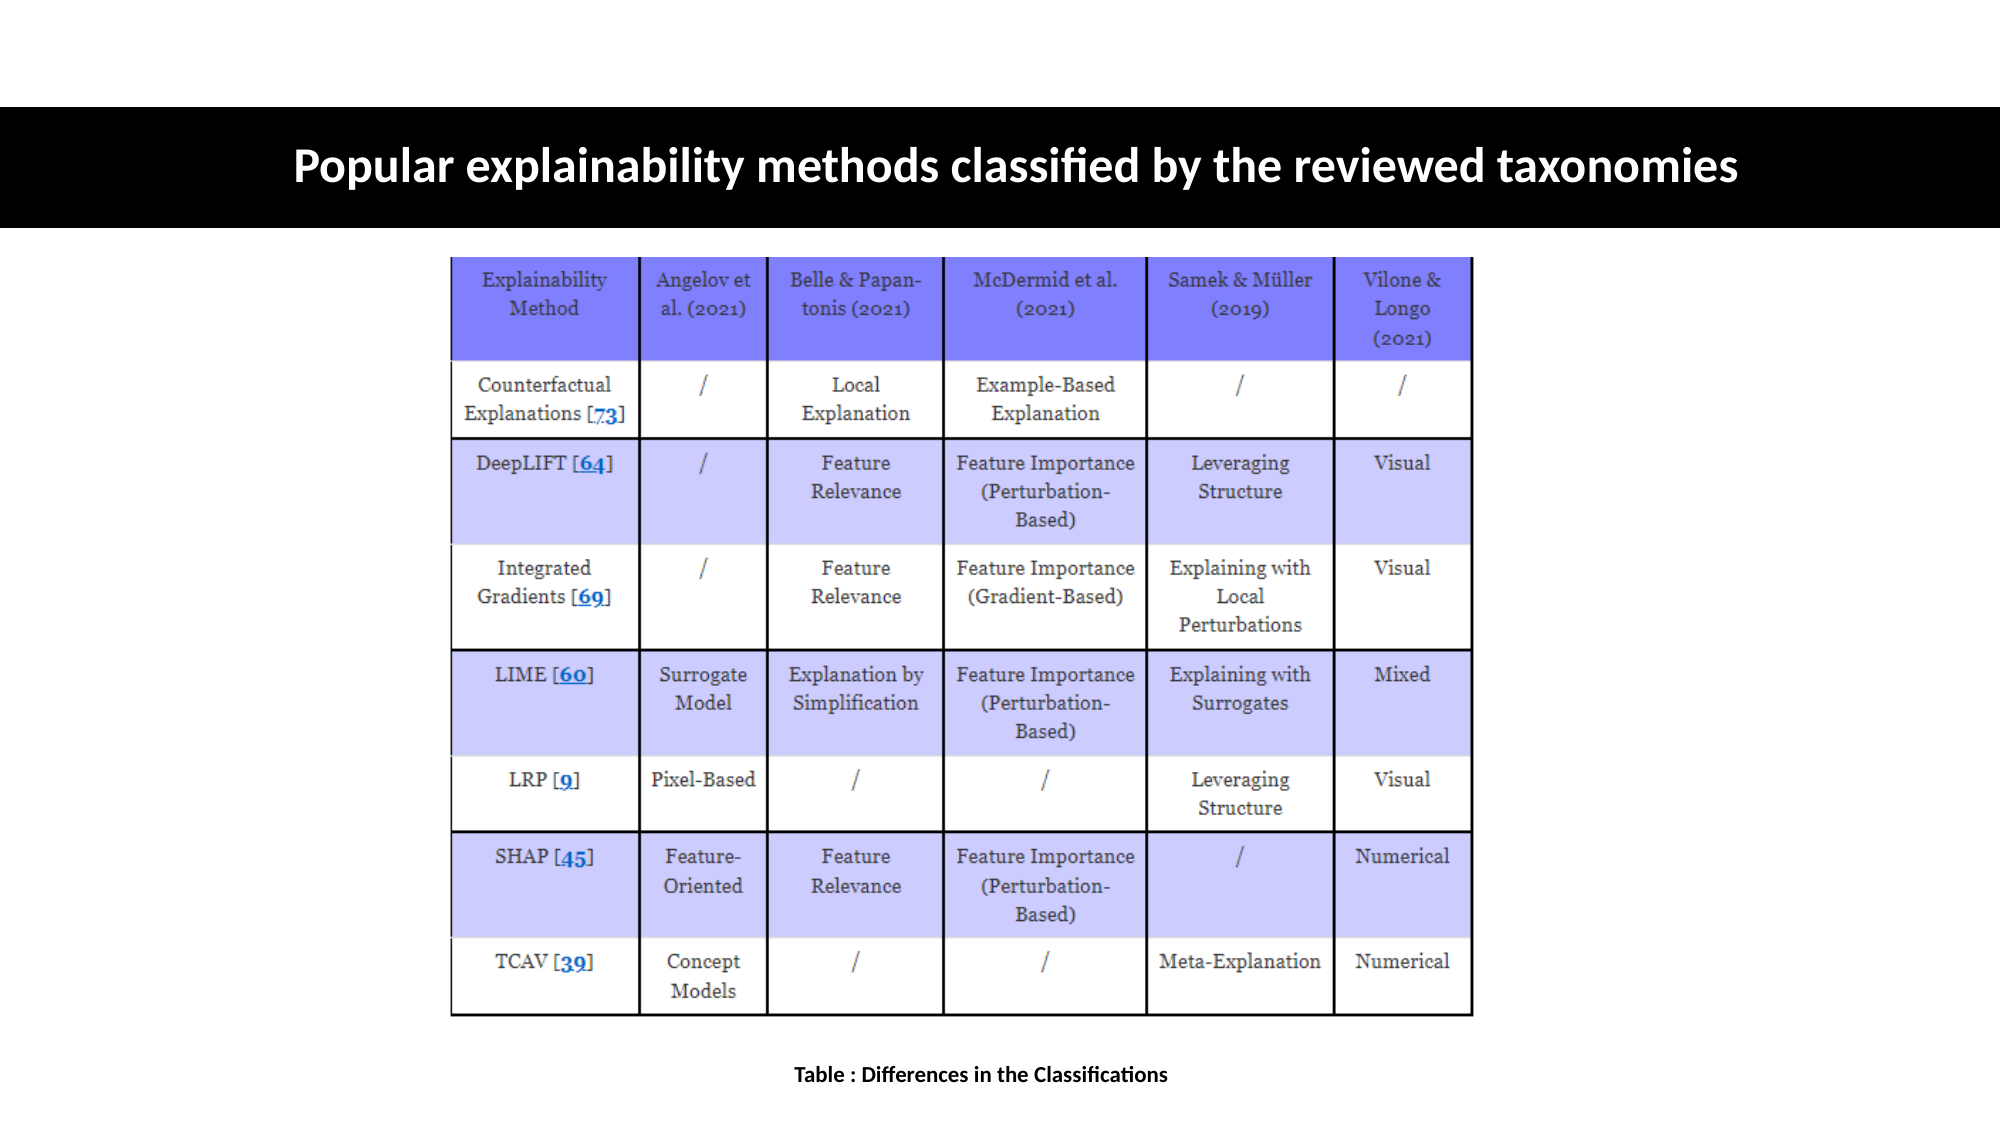

# Popular explainability methods classified by the reviewed taxonomies
Table : Differences in the Classifications